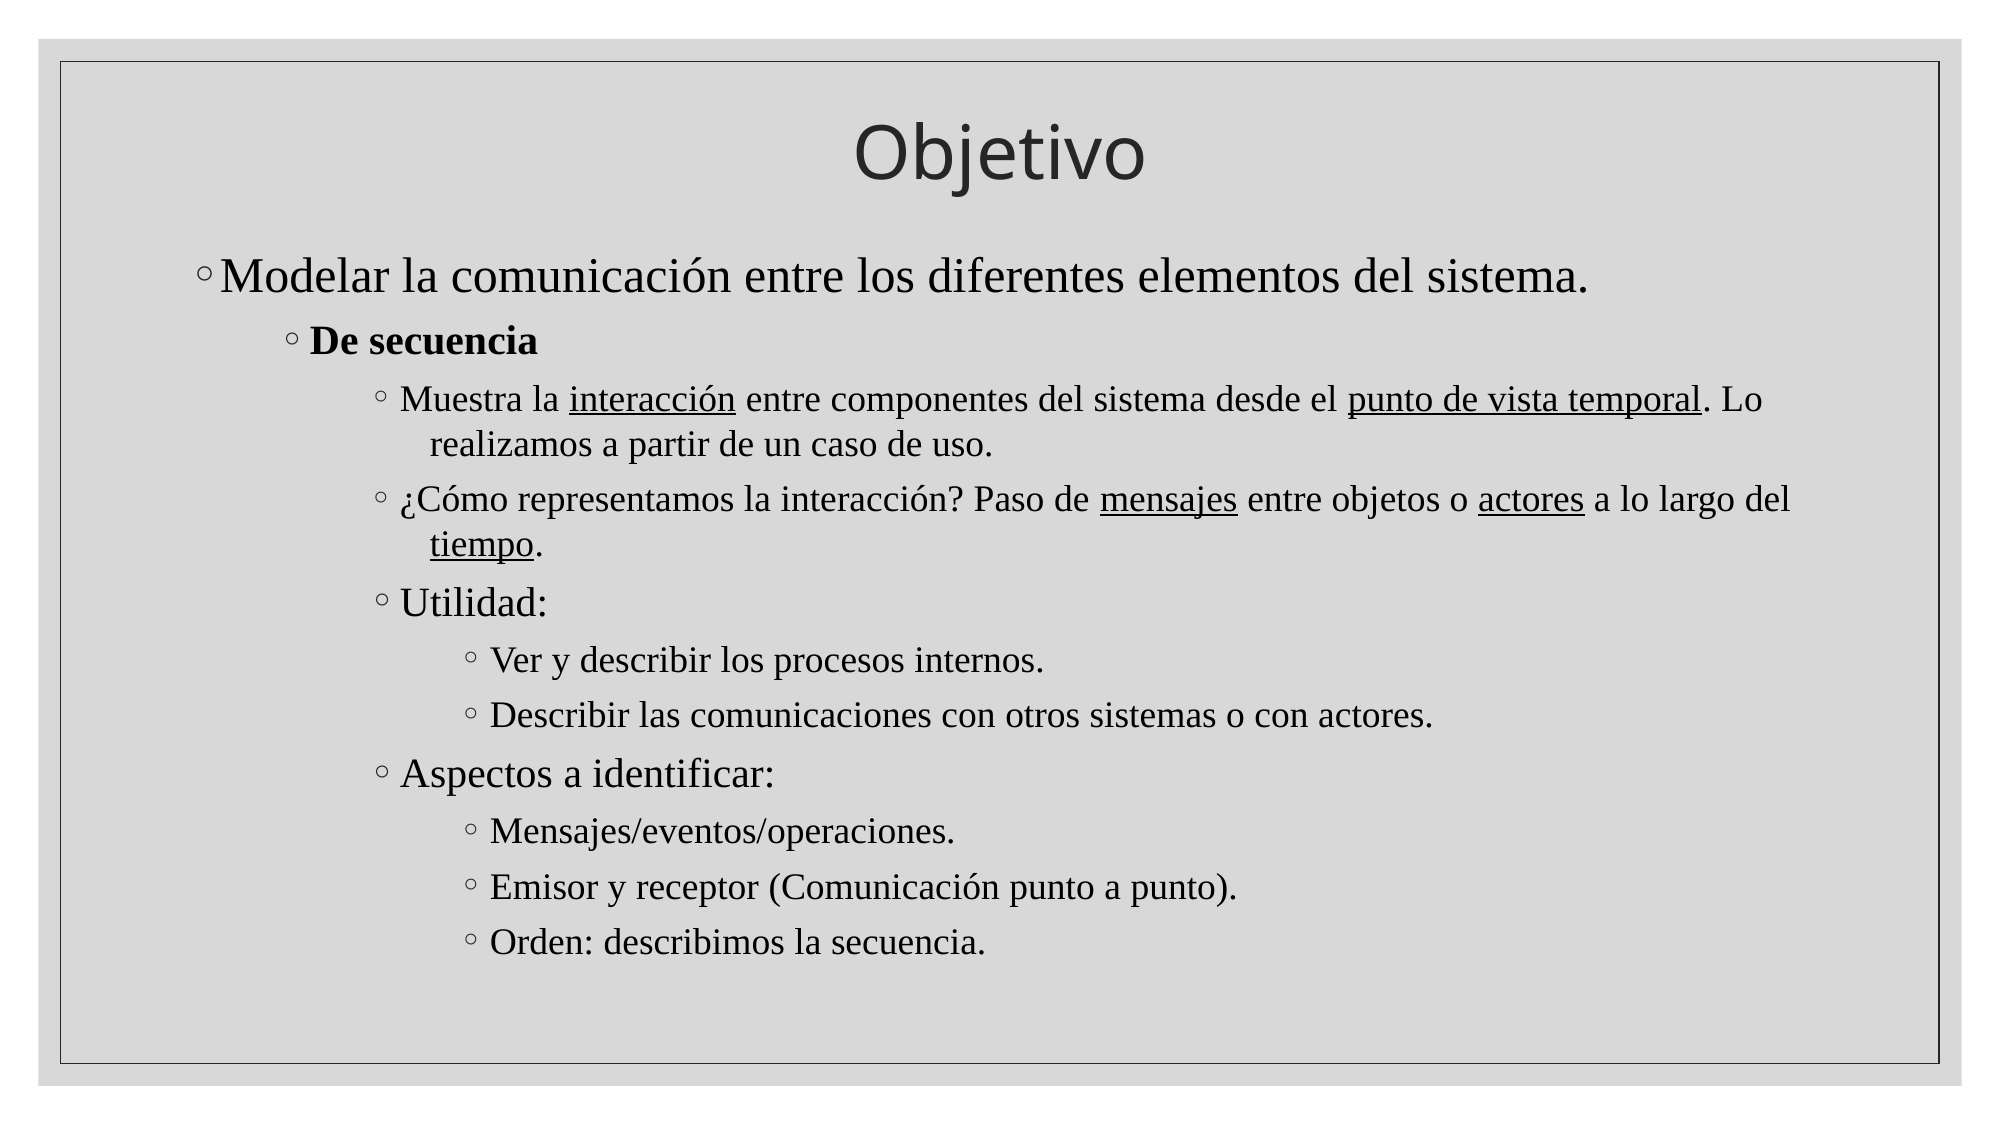

# Objetivo
Modelar la comunicación entre los diferentes elementos del sistema.
De secuencia
Muestra la interacción entre componentes del sistema desde el punto de vista temporal. Lo realizamos a partir de un caso de uso.
¿Cómo representamos la interacción? Paso de mensajes entre objetos o actores a lo largo del tiempo.
Utilidad:
Ver y describir los procesos internos.
Describir las comunicaciones con otros sistemas o con actores.
Aspectos a identificar:
Mensajes/eventos/operaciones.
Emisor y receptor (Comunicación punto a punto).
Orden: describimos la secuencia.